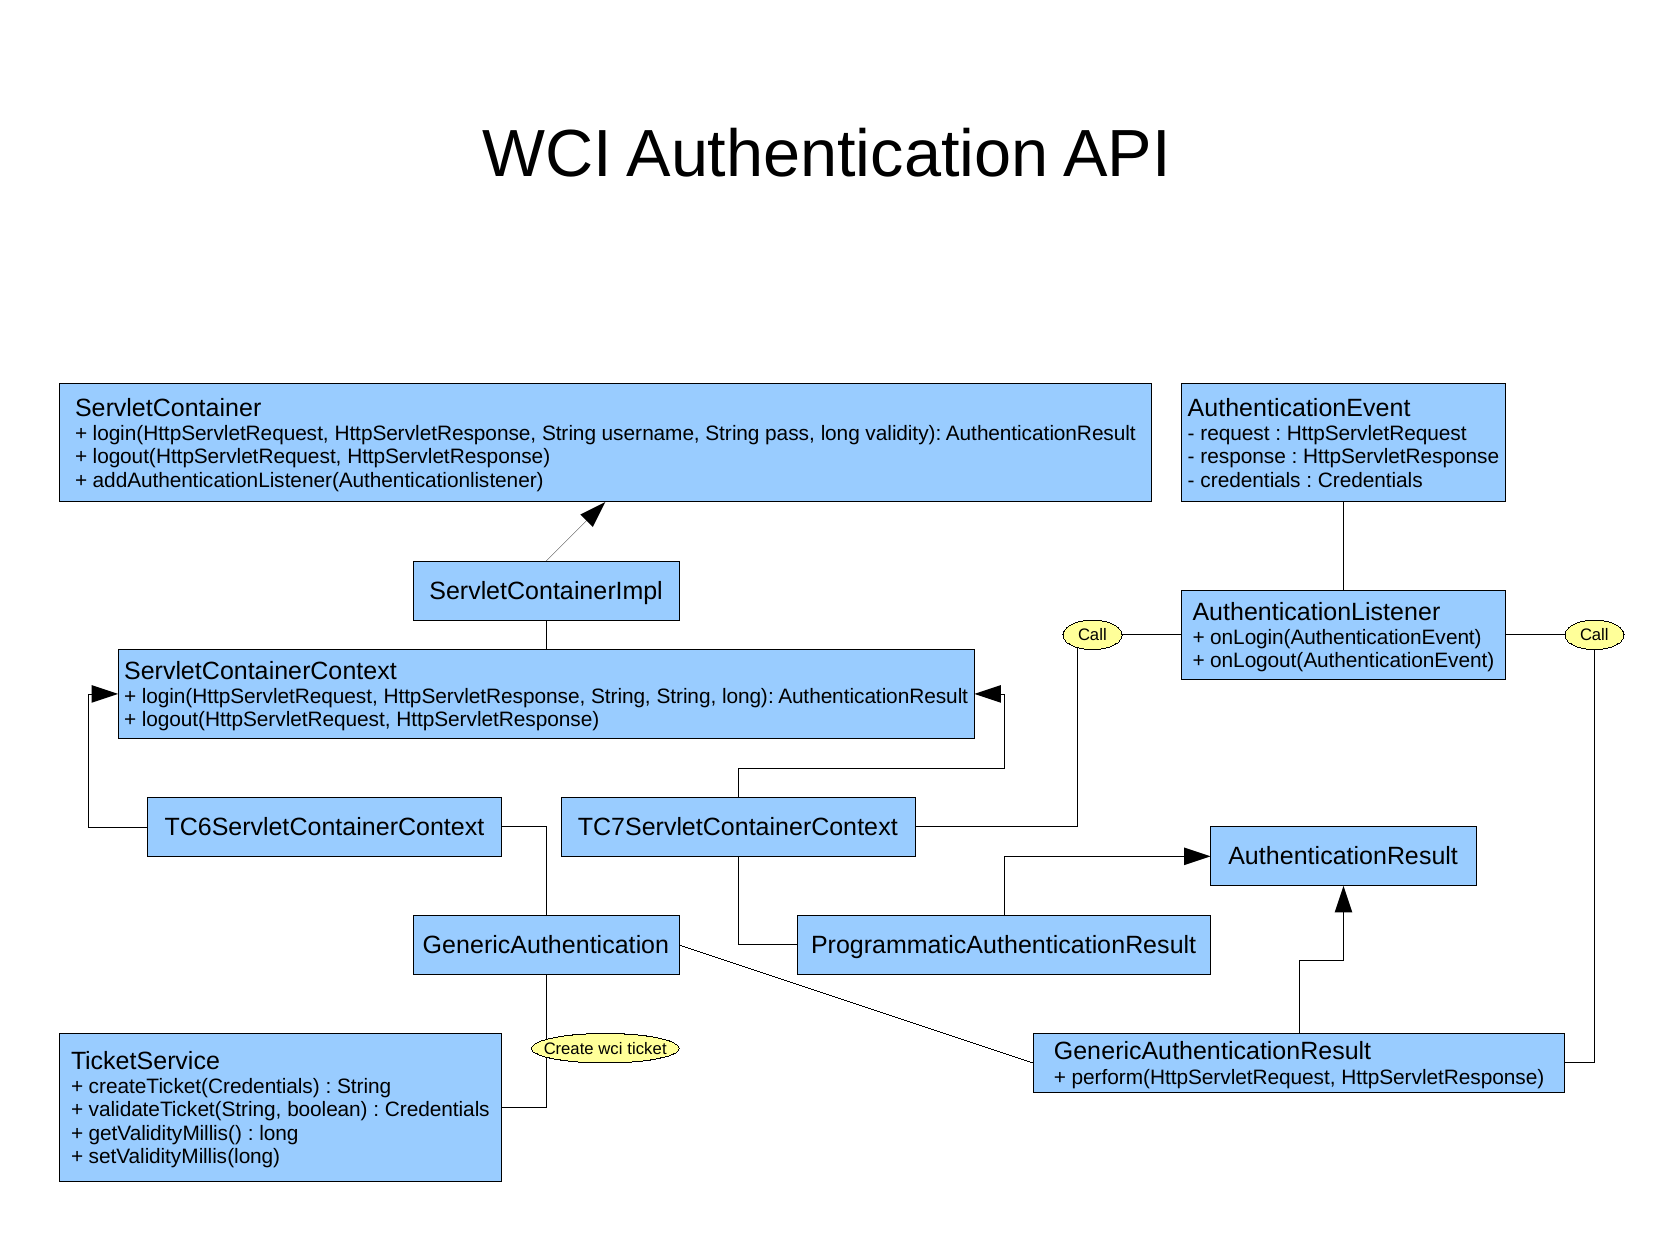

# WCI Authentication API
ServletContainer
+ login(HttpServletRequest, HttpServletResponse, String username, String pass, long validity): AuthenticationResult
+ logout(HttpServletRequest, HttpServletResponse)
+ addAuthenticationListener(Authenticationlistener)
AuthenticationEvent
- request : HttpServletRequest
- response : HttpServletResponse
- credentials : Credentials
ServletContainerImpl
AuthenticationListener
+ onLogin(AuthenticationEvent)
+ onLogout(AuthenticationEvent)
Call
Call
ServletContainerContext
+ login(HttpServletRequest, HttpServletResponse, String, String, long): AuthenticationResult
+ logout(HttpServletRequest, HttpServletResponse)
TC6ServletContainerContext
TC7ServletContainerContext
AuthenticationResult
GenericAuthentication
ProgrammaticAuthenticationResult
TicketService
+ createTicket(Credentials) : String
+ validateTicket(String, boolean) : Credentials
+ getValidityMillis() : long
+ setValidityMillis(long)
Create wci ticket
GenericAuthenticationResult
+ perform(HttpServletRequest, HttpServletResponse)